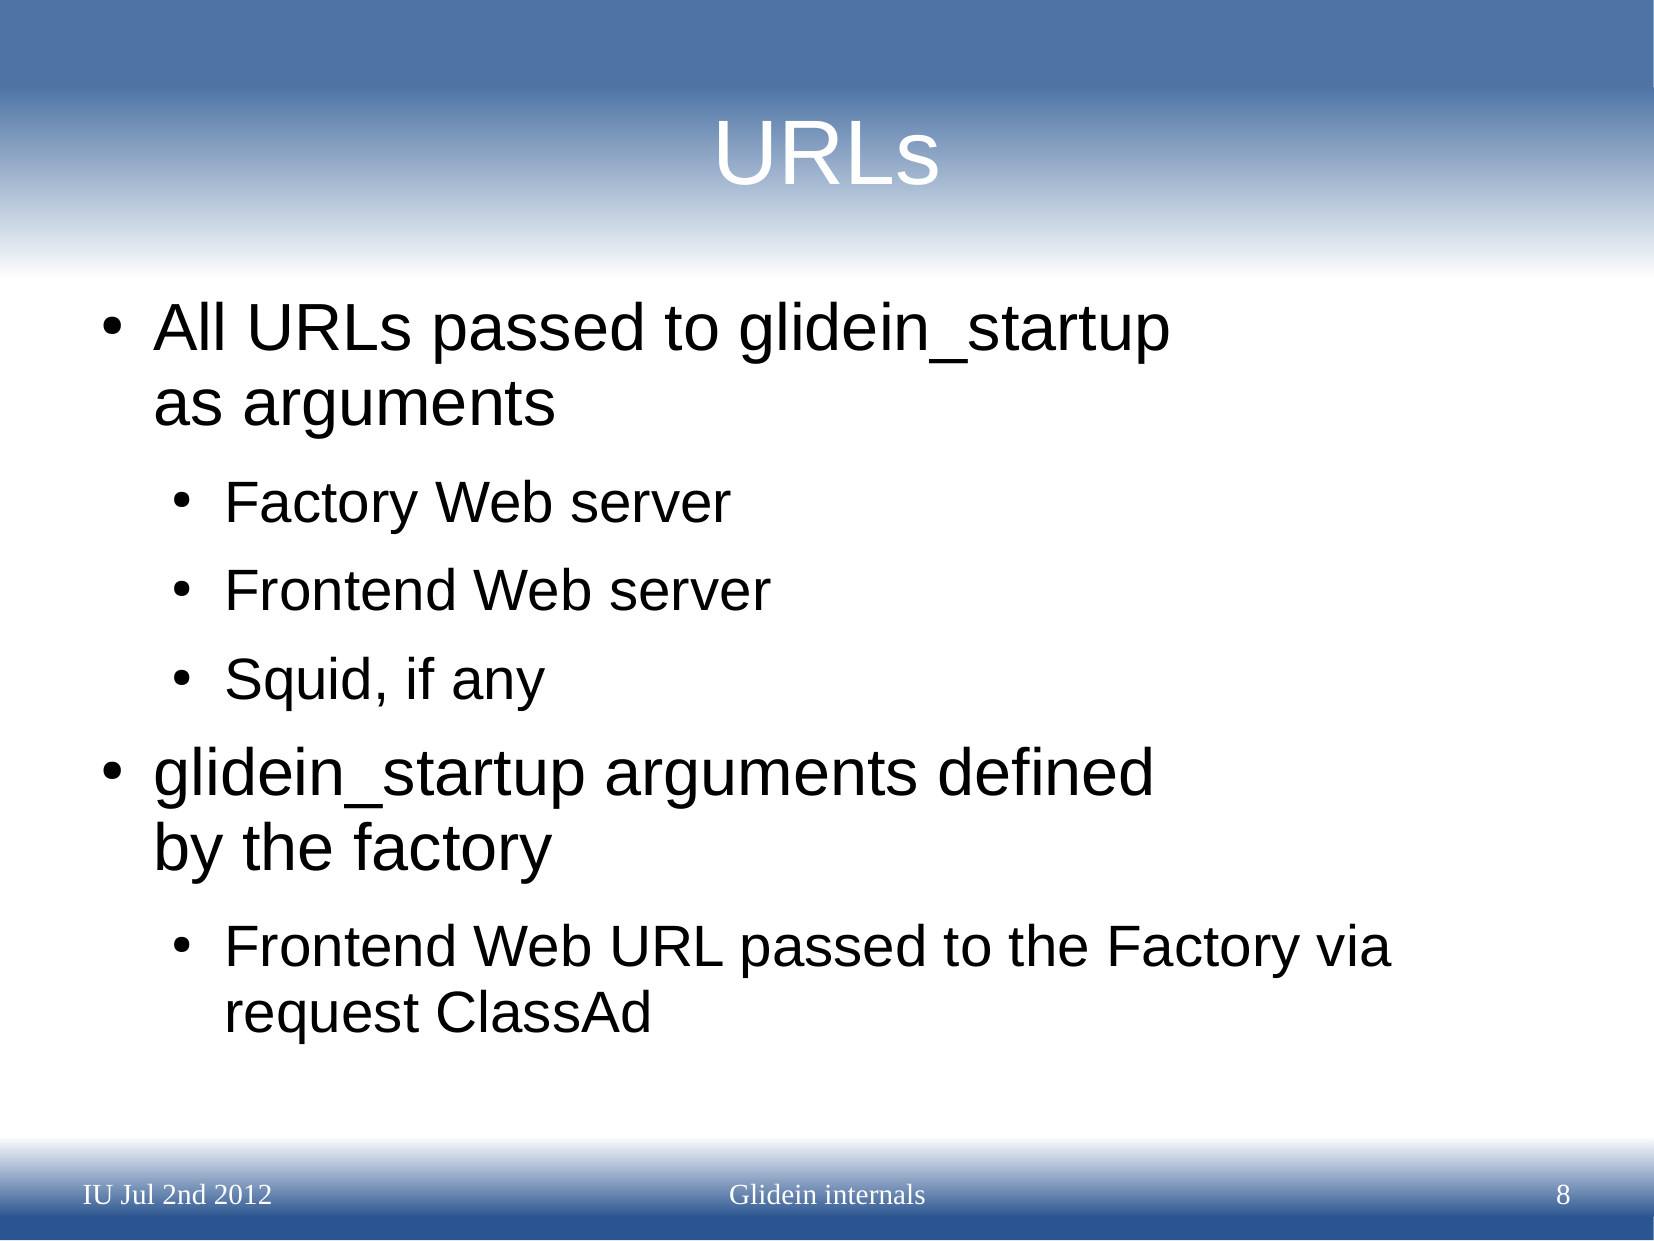

# URLs
All URLs passed to glidein_startup as arguments
Factory Web server
Frontend Web server
Squid, if any
glidein_startup arguments defined by the factory
Frontend Web URL passed to the Factory via request ClassAd
IU Jul 2nd 2012
Glidein internals
8